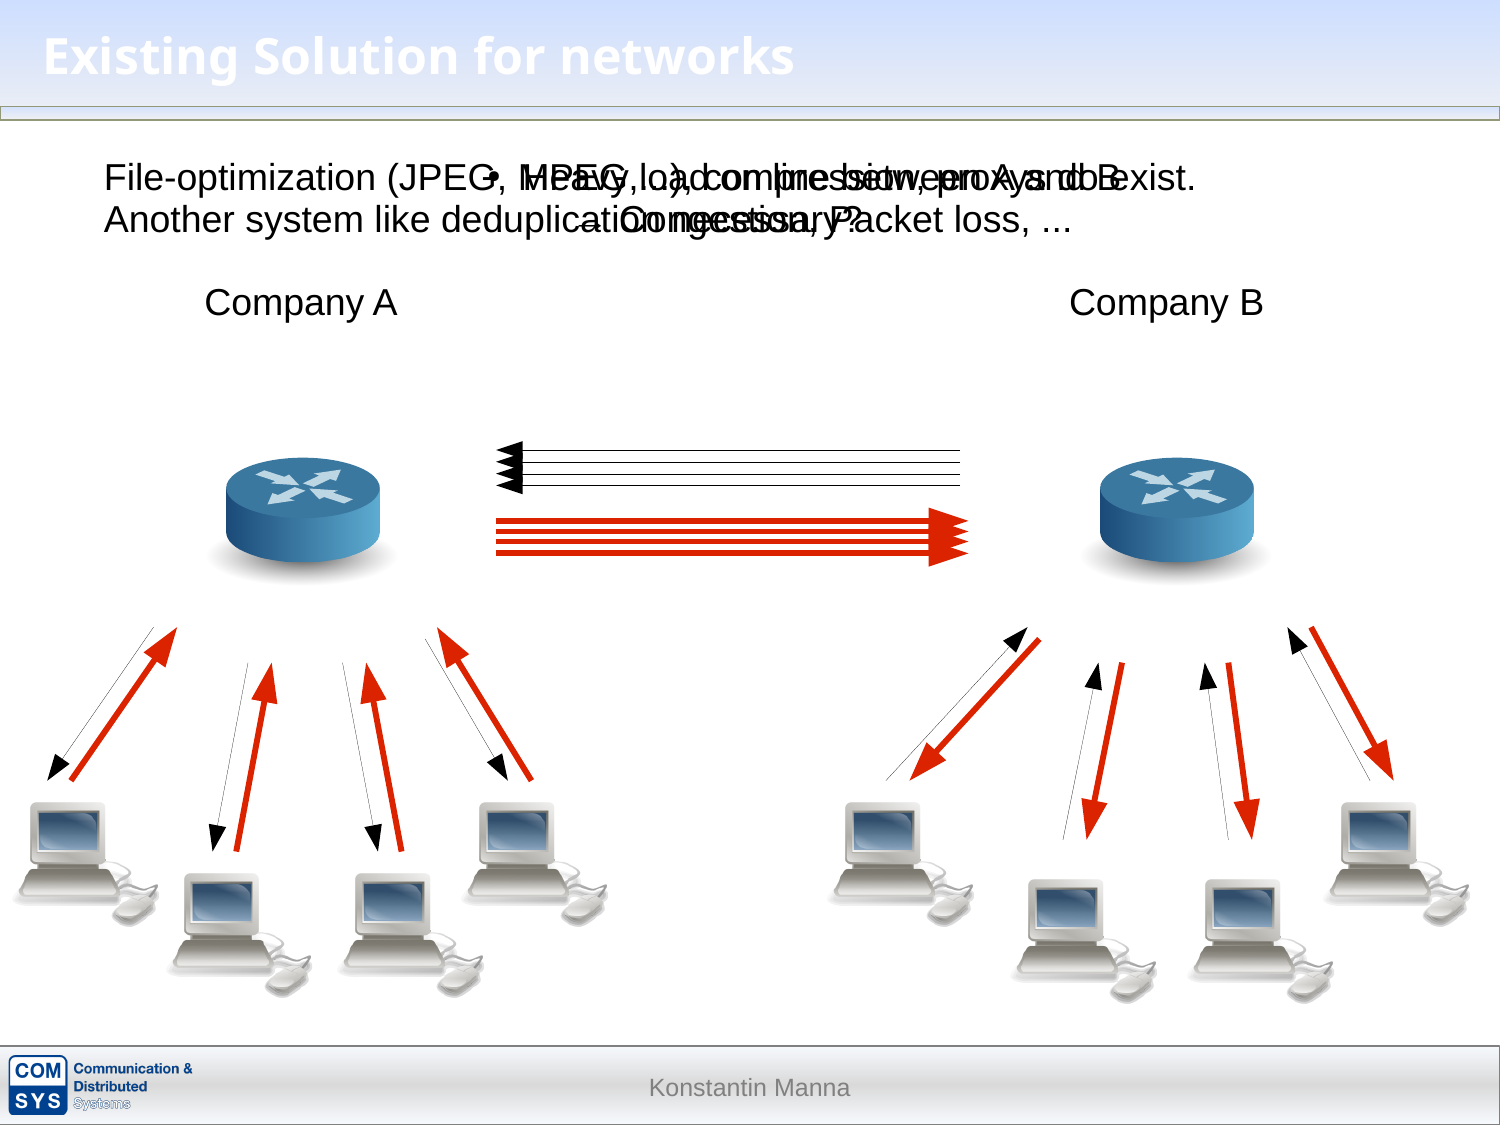

# Existing Solution for networks
File-optimization (JPEG, MPEG,...), compression, proxys do exist.
Another system like deduplication necessary?
Heavy load on line between A and B
→ Congestion, Packet loss, ...
		 Company A									 Company B